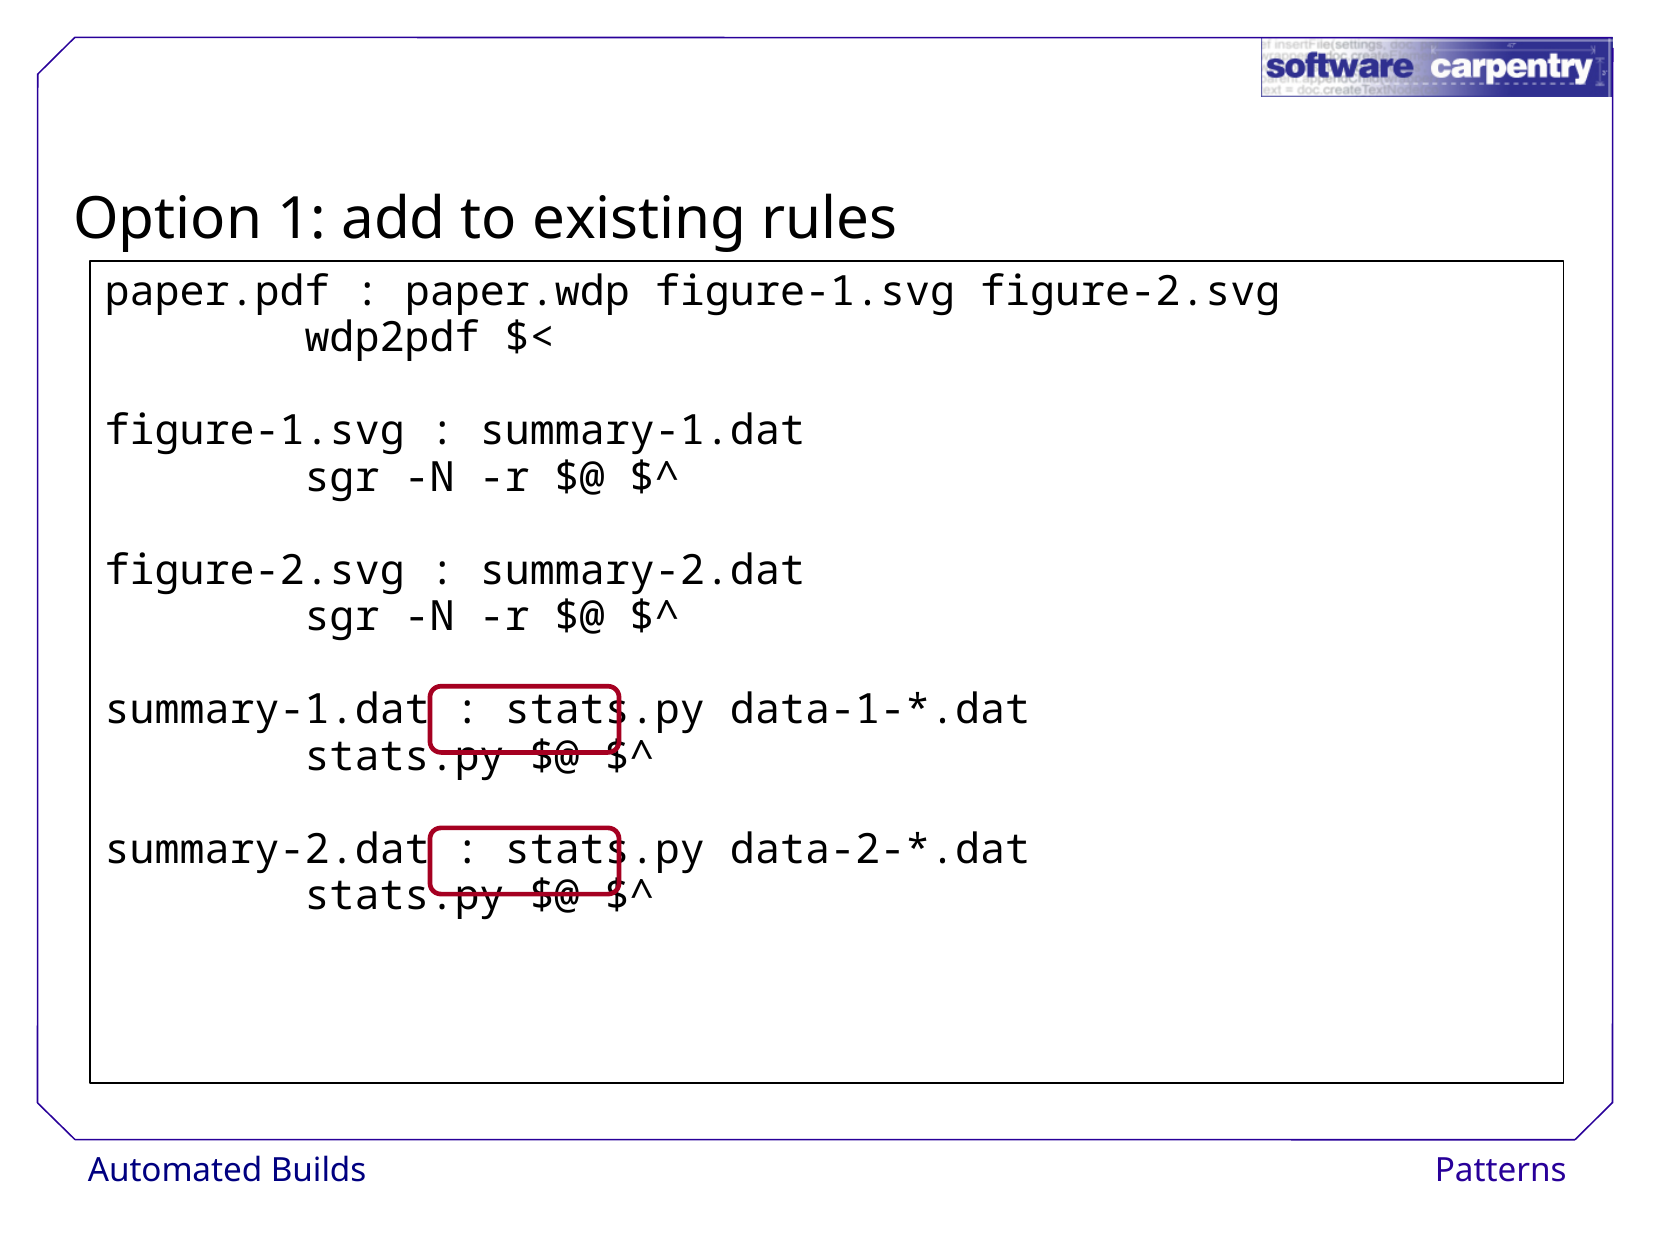

Option 1: add to existing rules
paper.pdf : paper.wdp figure-1.svg figure-2.svg
 wdp2pdf $<
figure-1.svg : summary-1.dat
 sgr -N -r $@ $^
figure-2.svg : summary-2.dat
 sgr -N -r $@ $^
summary-1.dat : stats.py data-1-*.dat
 stats.py $@ $^
summary-2.dat : stats.py data-2-*.dat
 stats.py $@ $^